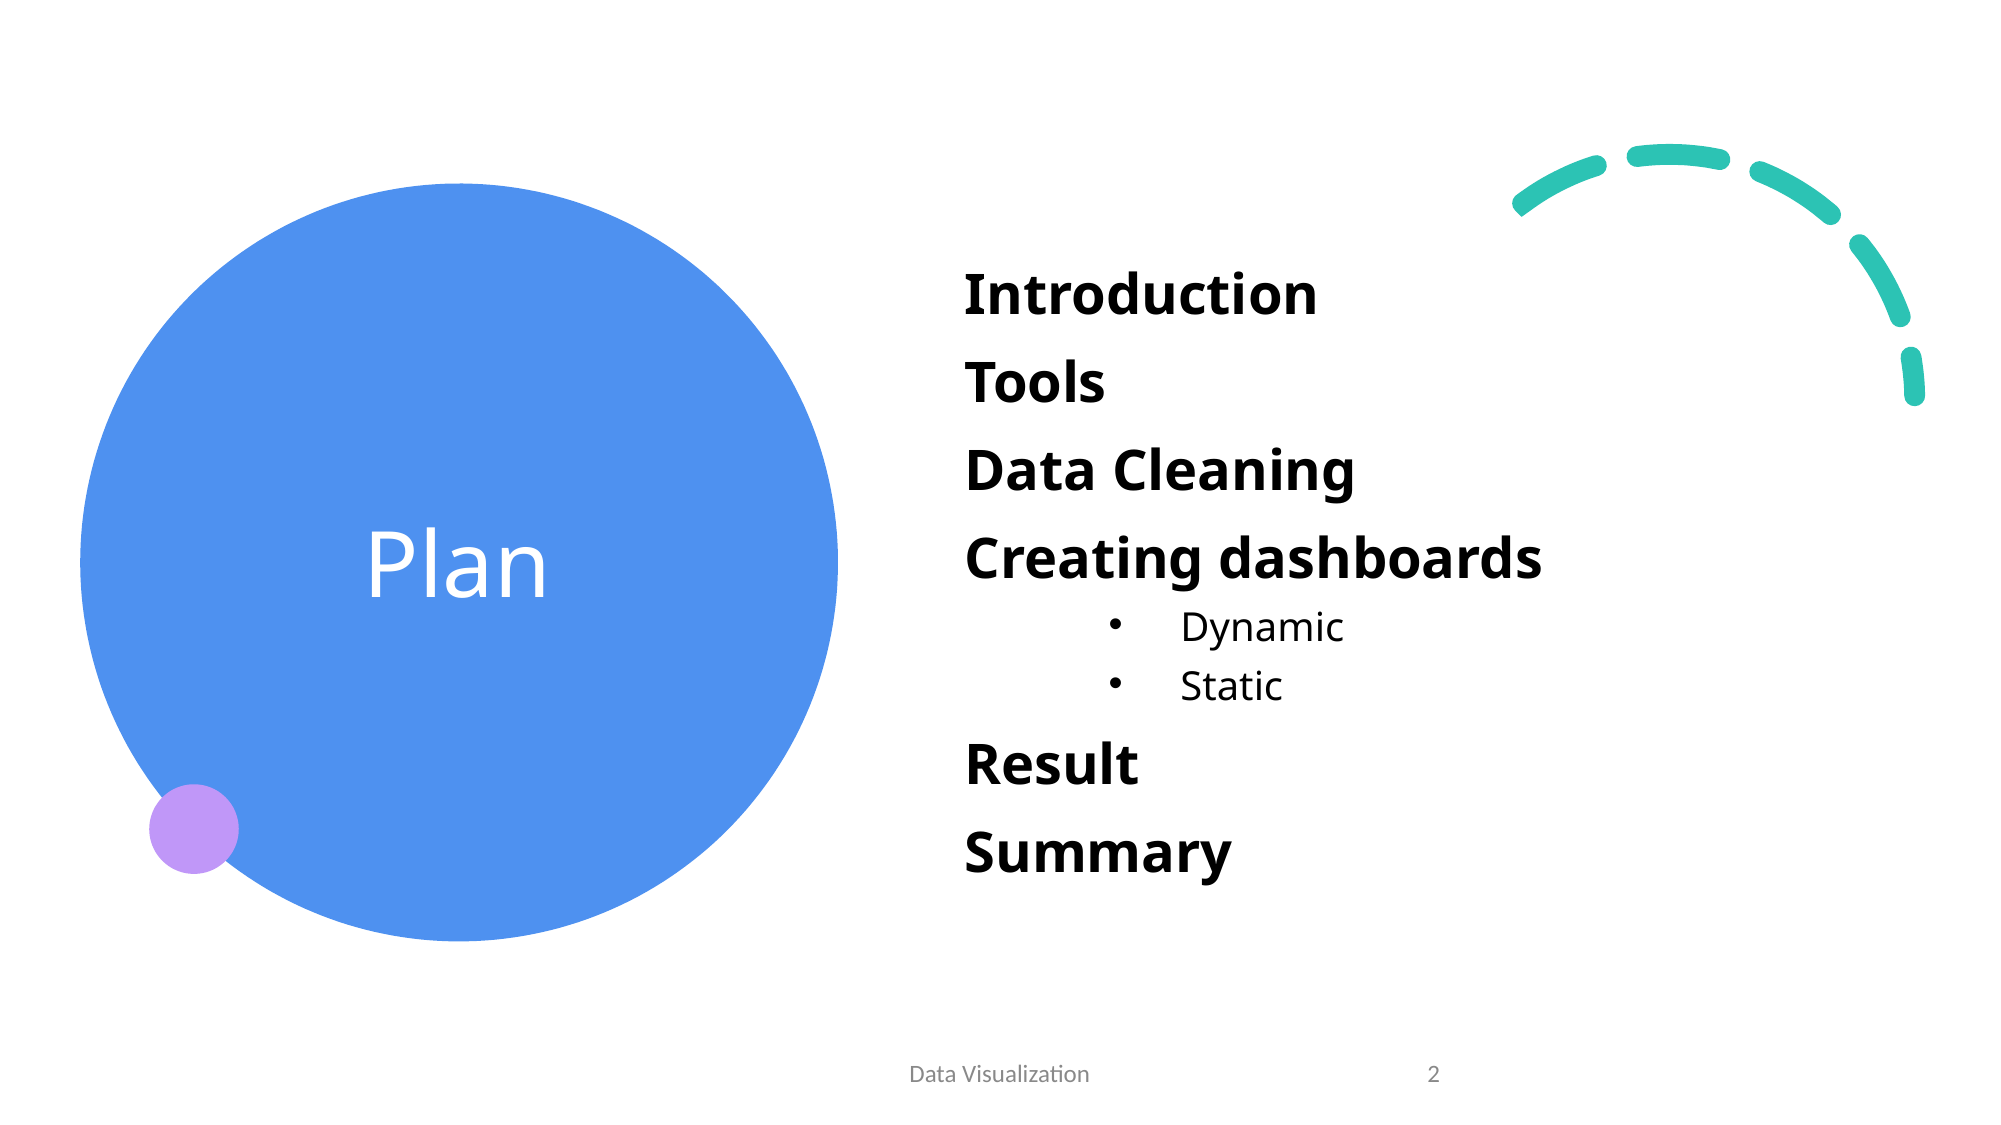

# Plan
Introduction
Tools
Data Cleaning
Creating dashboards
Dynamic
Static
Result
Summary
Data Visualization
2